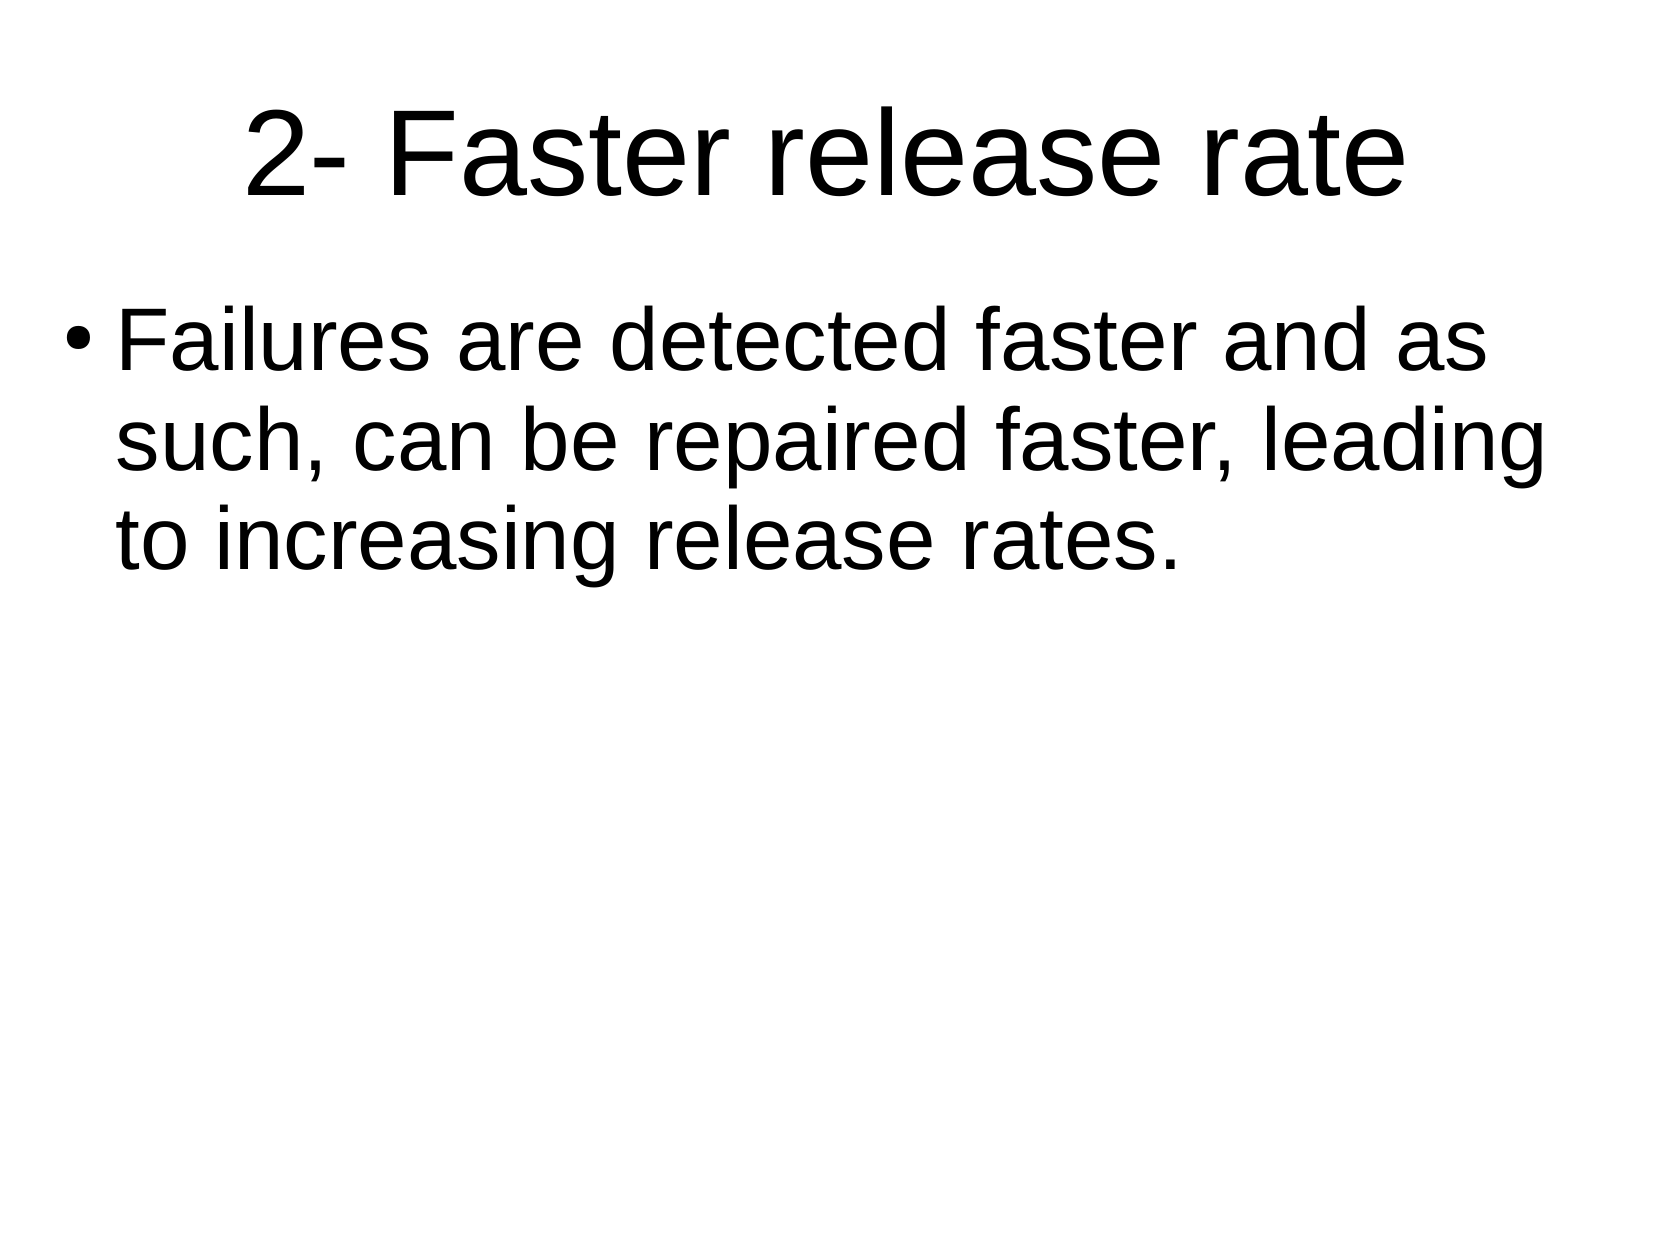

# 2- Faster release rate
Failures are detected faster and as such, can be repaired faster, leading to increasing release rates.